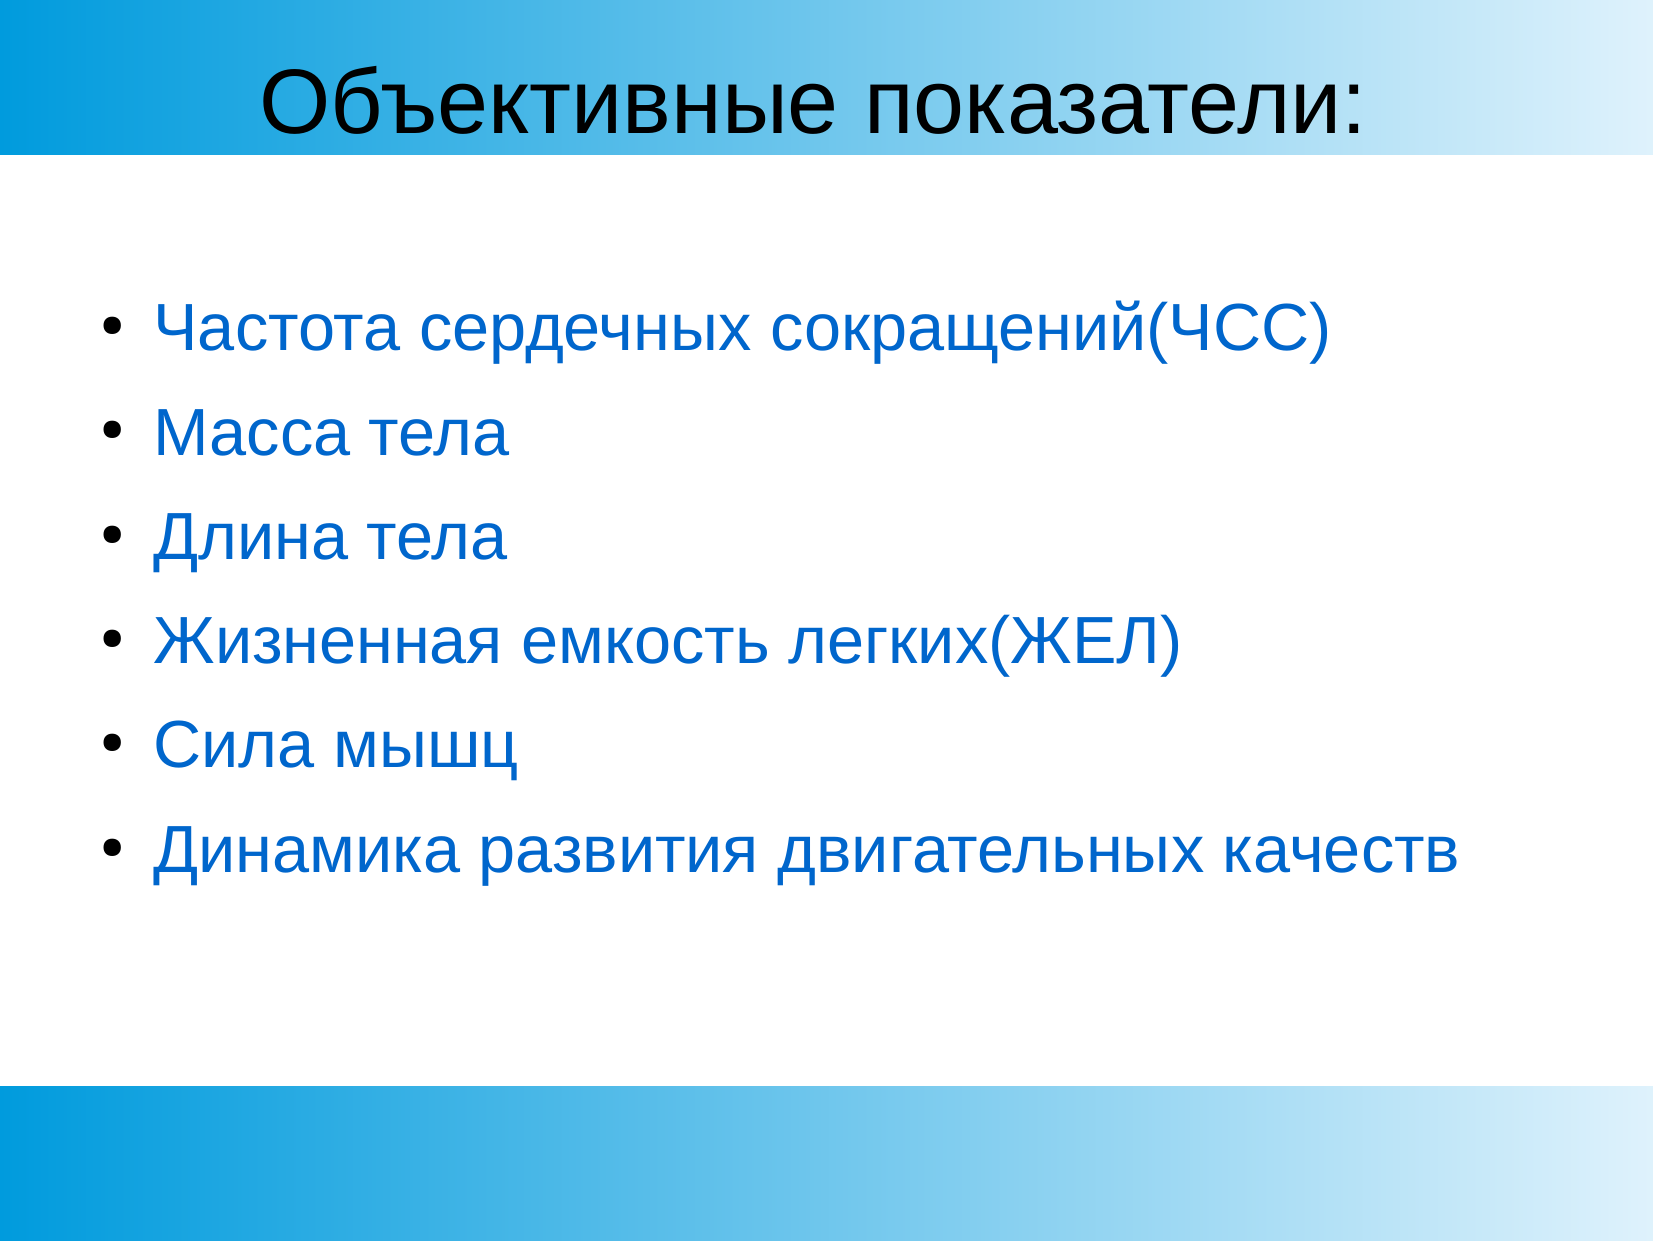

# Объективные показатели:
Частота сердечных сокращений(ЧСС)
Масса тела
Длина тела
Жизненная емкость легких(ЖЕЛ)
Сила мышц
Динамика развития двигательных качеств